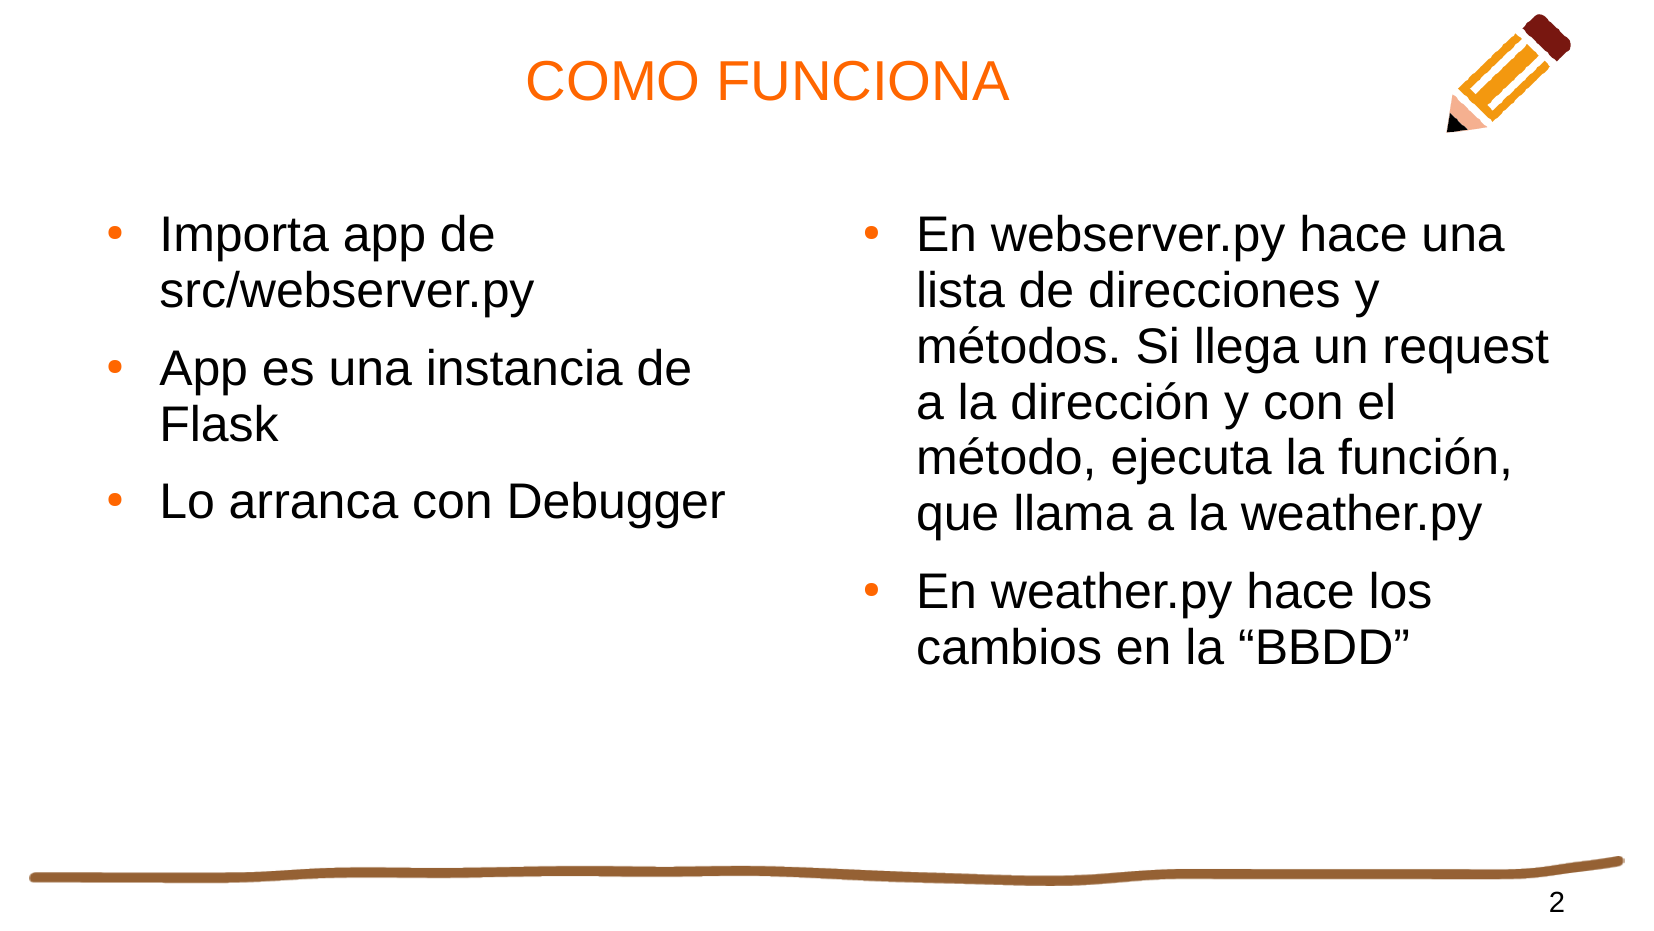

# COMO FUNCIONA
Importa app de src/webserver.py
App es una instancia de Flask
Lo arranca con Debugger
En webserver.py hace una lista de direcciones y métodos. Si llega un request a la dirección y con el método, ejecuta la función, que llama a la weather.py
En weather.py hace los cambios en la “BBDD”
2